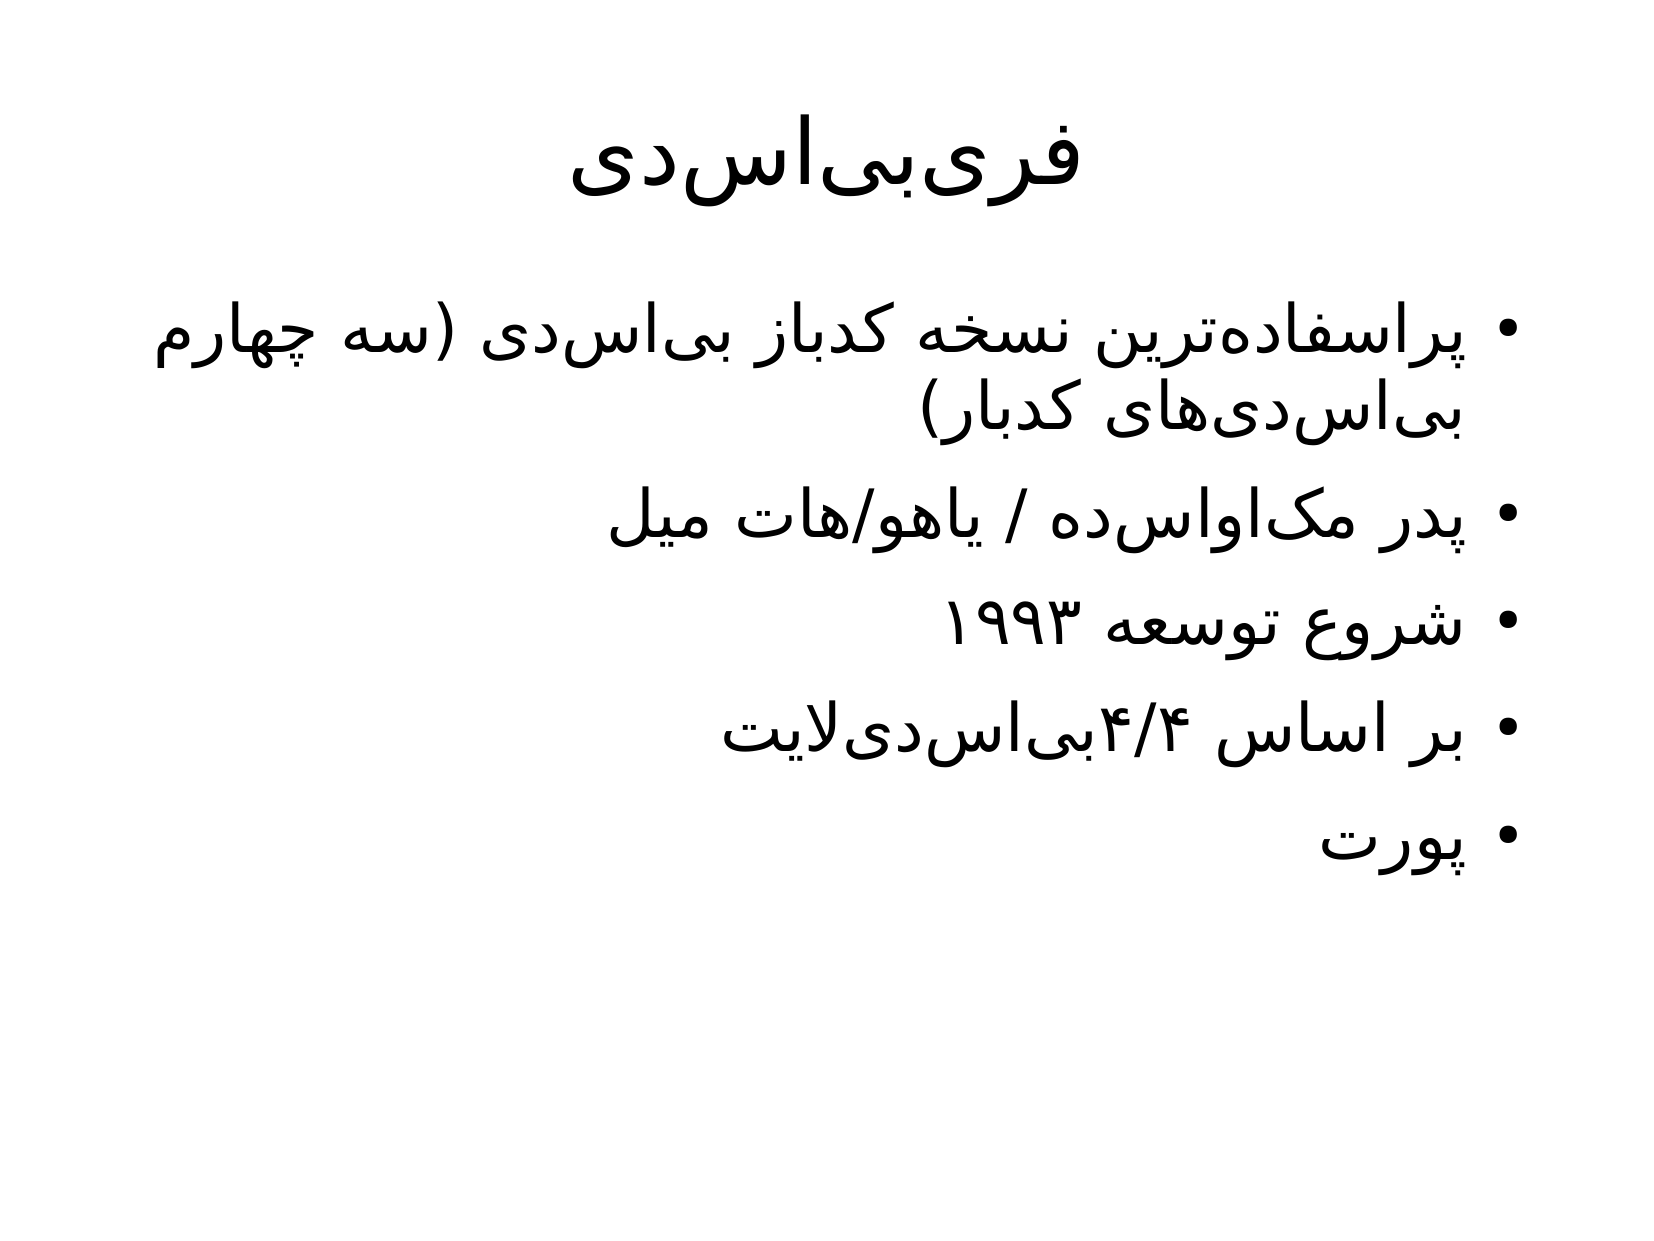

# فری‌بی‌اس‌دی
پراسفاده‌ترین نسخه کدباز بی‌اس‌دی (سه چهارم بی‌اس‌دی‌های کدبار)
پدر مک‌او‌اس‌ده / یاهو/هات میل
شروع توسعه ۱۹۹۳
بر اساس ۴/۴بی‌اس‌دی‌لایت
پورت